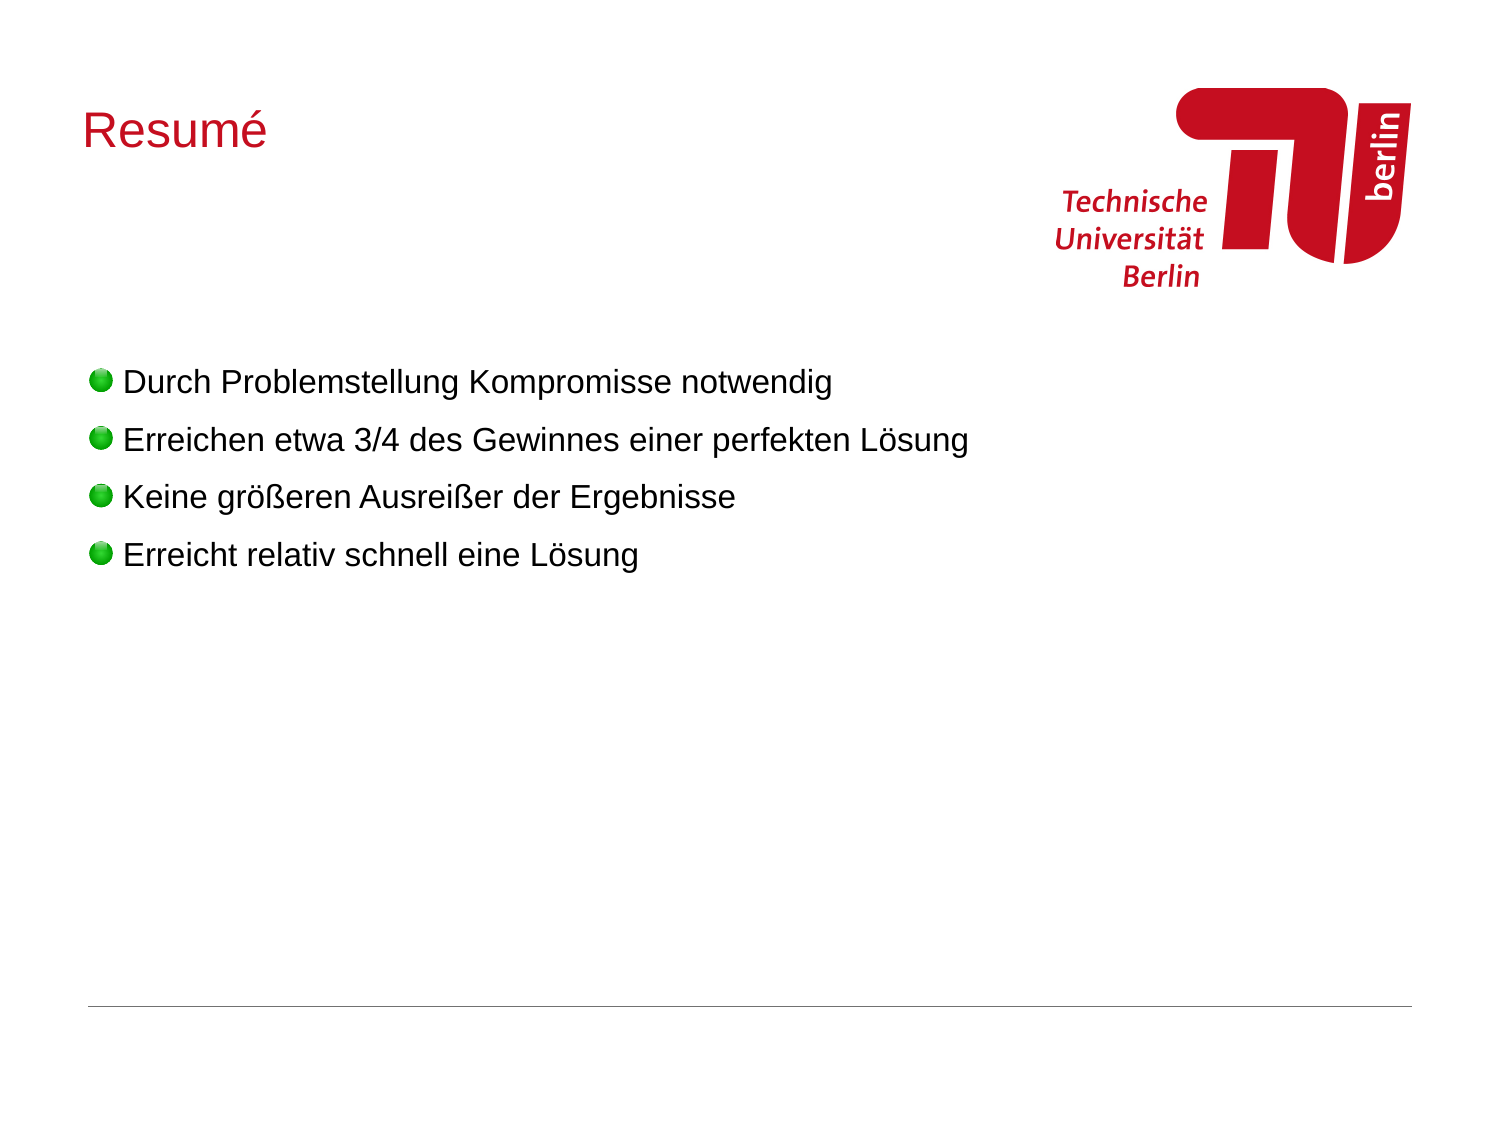

# Resumé
 Durch Problemstellung Kompromisse notwendig
 Erreichen etwa 3/4 des Gewinnes einer perfekten Lösung
 Keine größeren Ausreißer der Ergebnisse
 Erreicht relativ schnell eine Lösung